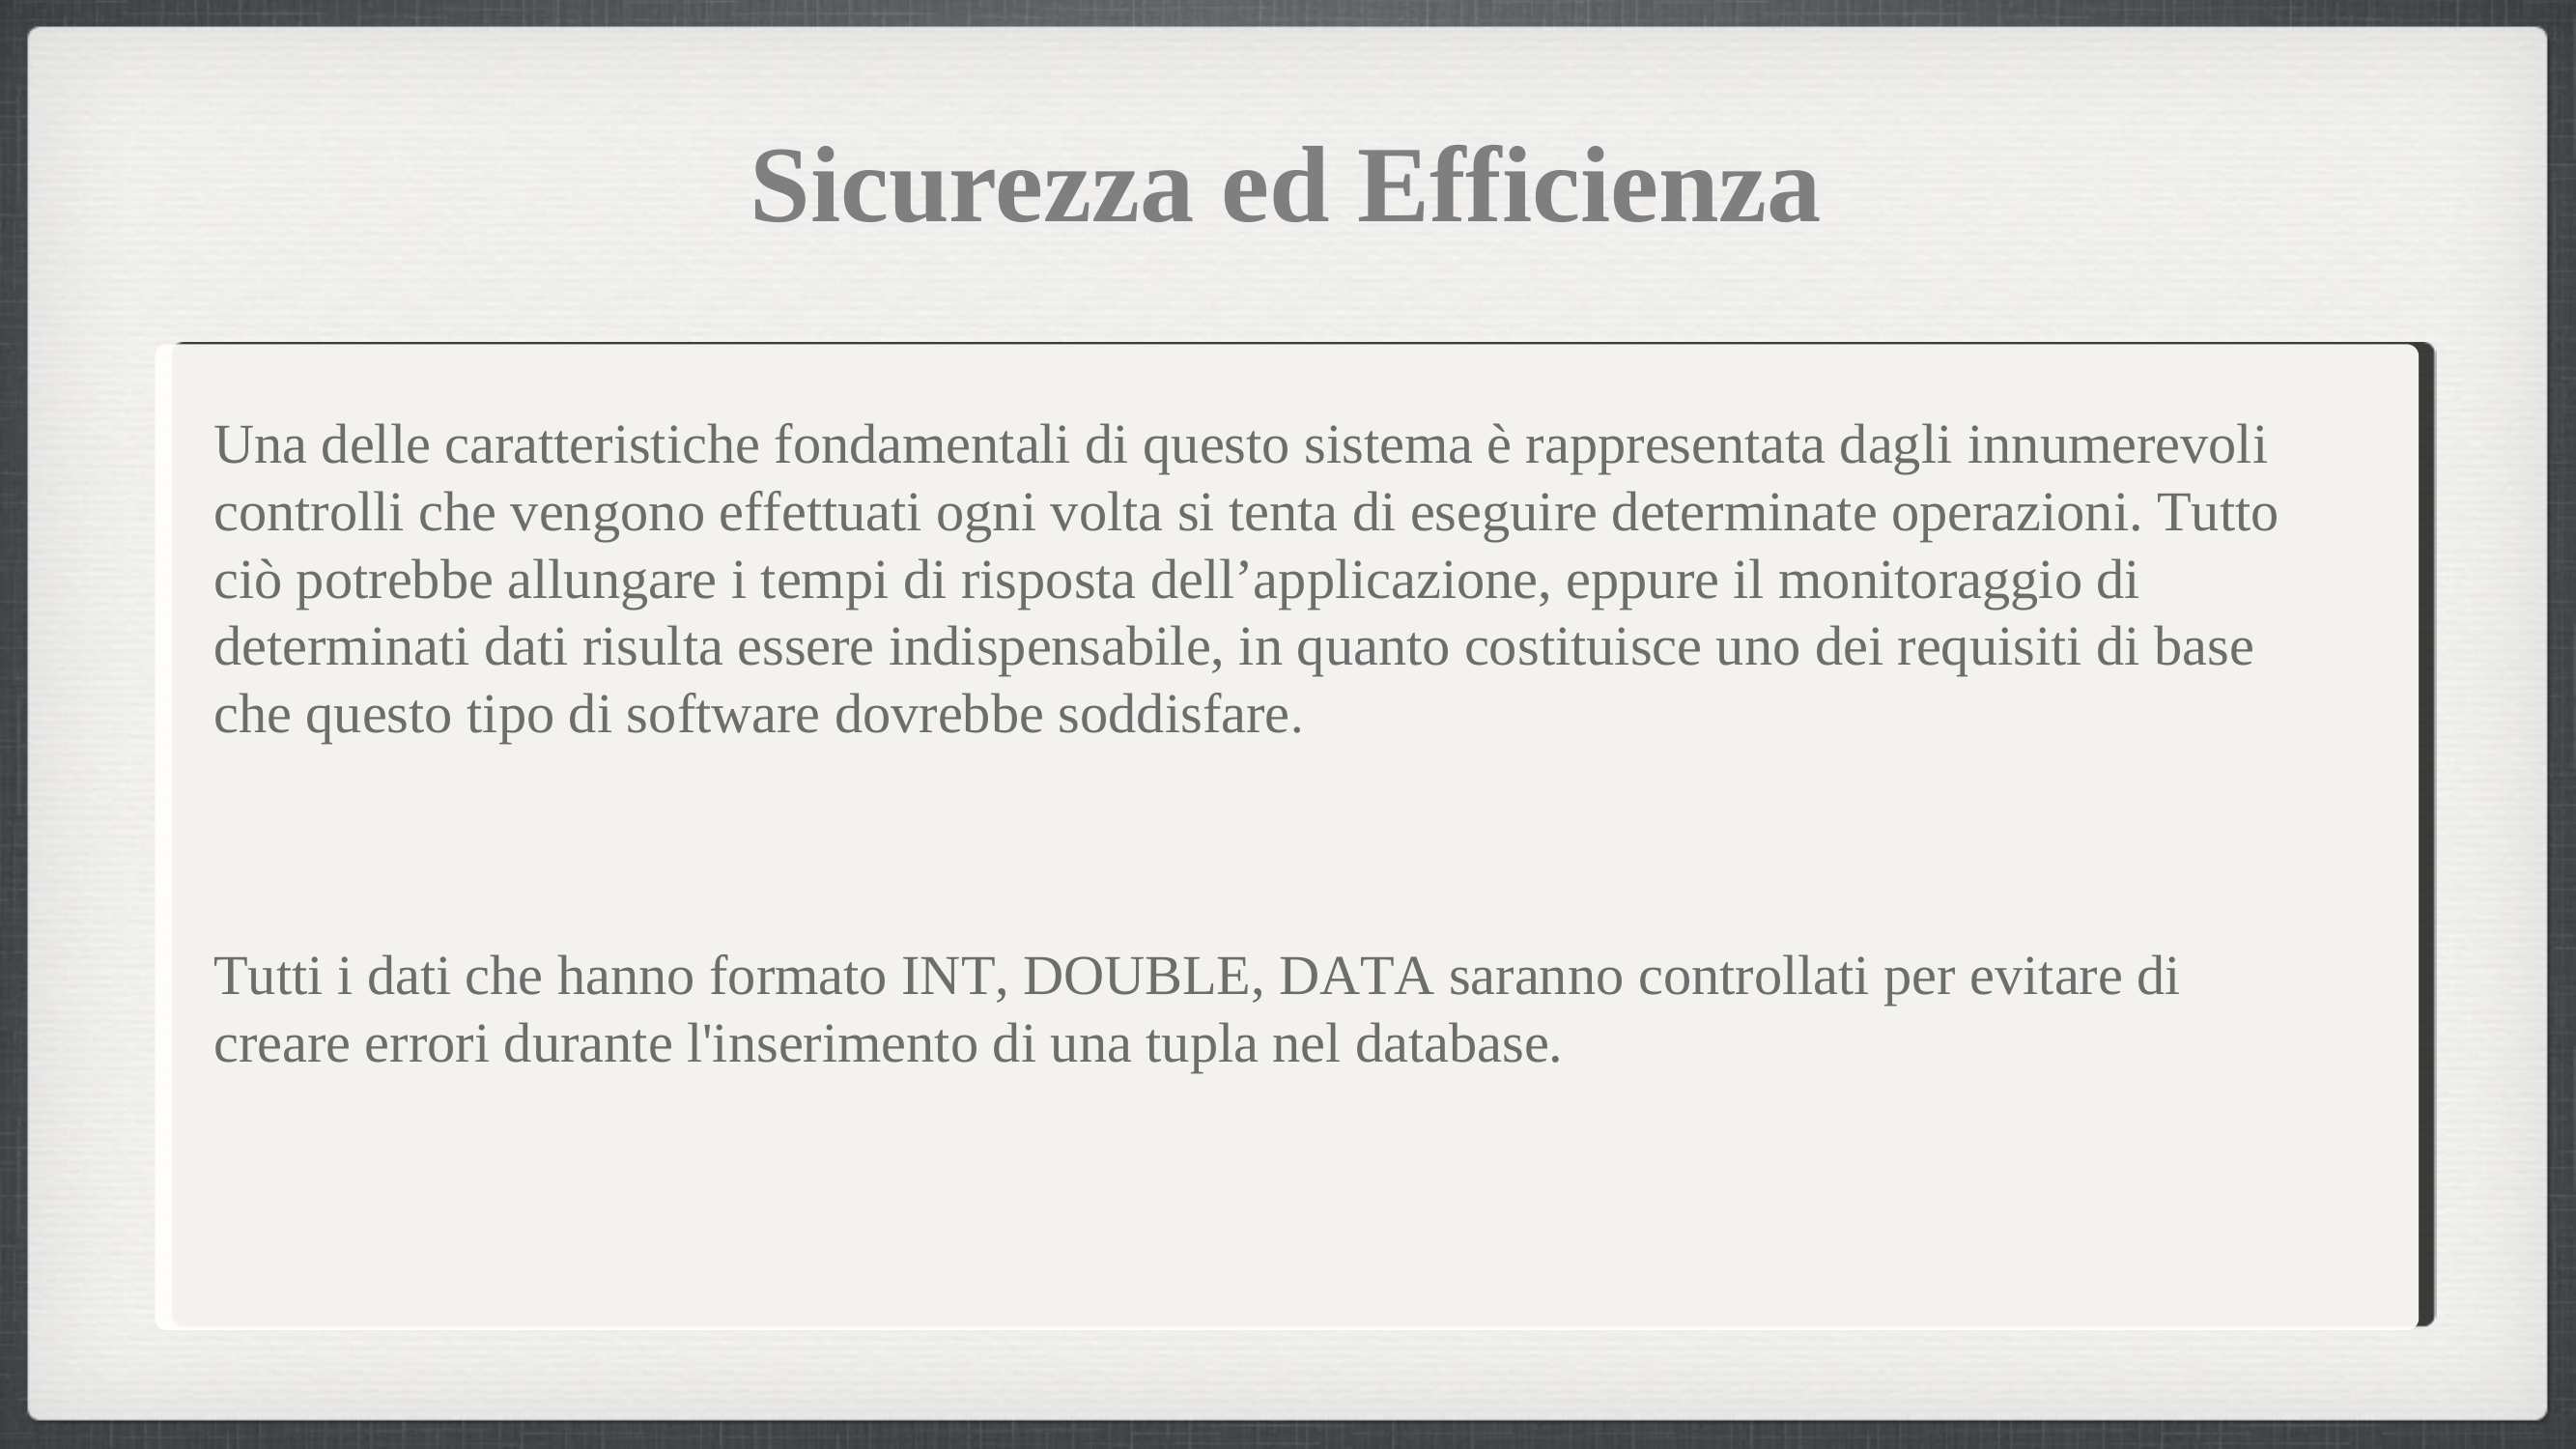

# Sicurezza ed Efficienza
Una delle caratteristiche fondamentali di questo sistema è rappresentata dagli innumerevoli controlli che vengono effettuati ogni volta si tenta di eseguire determinate operazioni. Tutto ciò potrebbe allungare i tempi di risposta dell’applicazione, eppure il monitoraggio di determinati dati risulta essere indispensabile, in quanto costituisce uno dei requisiti di base che questo tipo di software dovrebbe soddisfare.
Tutti i dati che hanno formato INT, DOUBLE, DATA saranno controllati per evitare di creare errori durante l'inserimento di una tupla nel database.